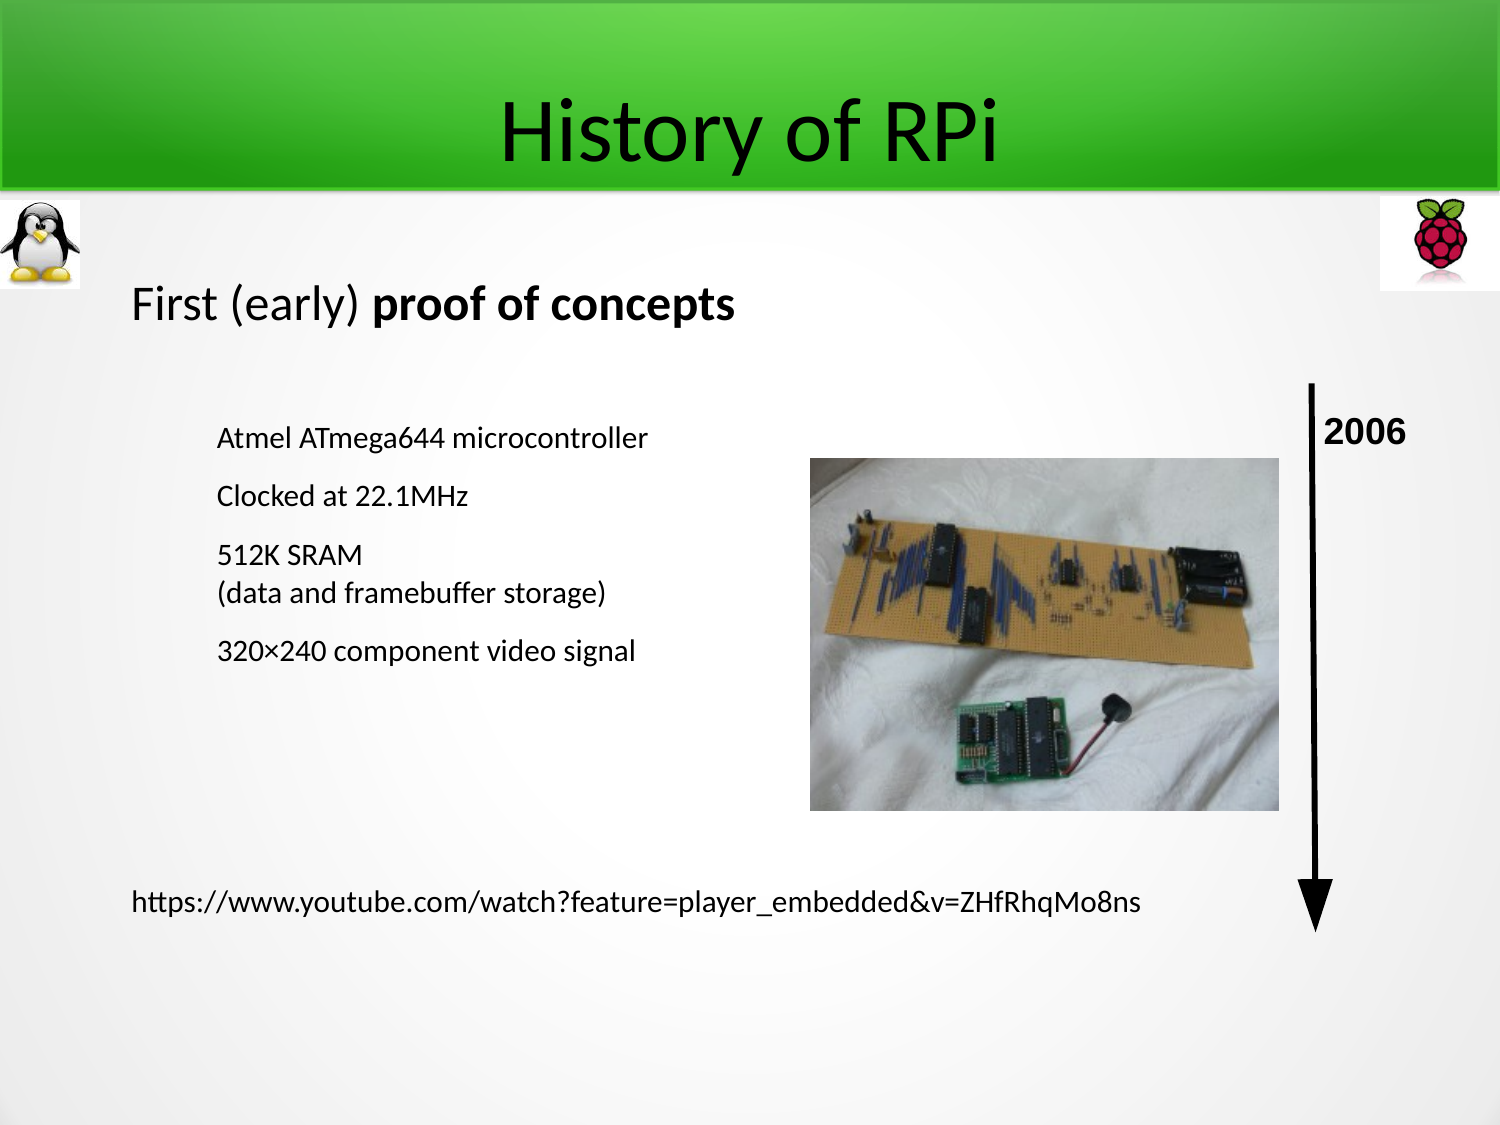

# History of RPi
First (early) proof of concepts
Atmel ATmega644 microcontroller
Clocked at 22.1MHz
512K SRAM
(data and framebuffer storage)
320×240 component video signal
https://www.youtube.com/watch?feature=player_embedded&v=ZHfRhqMo8ns
2006